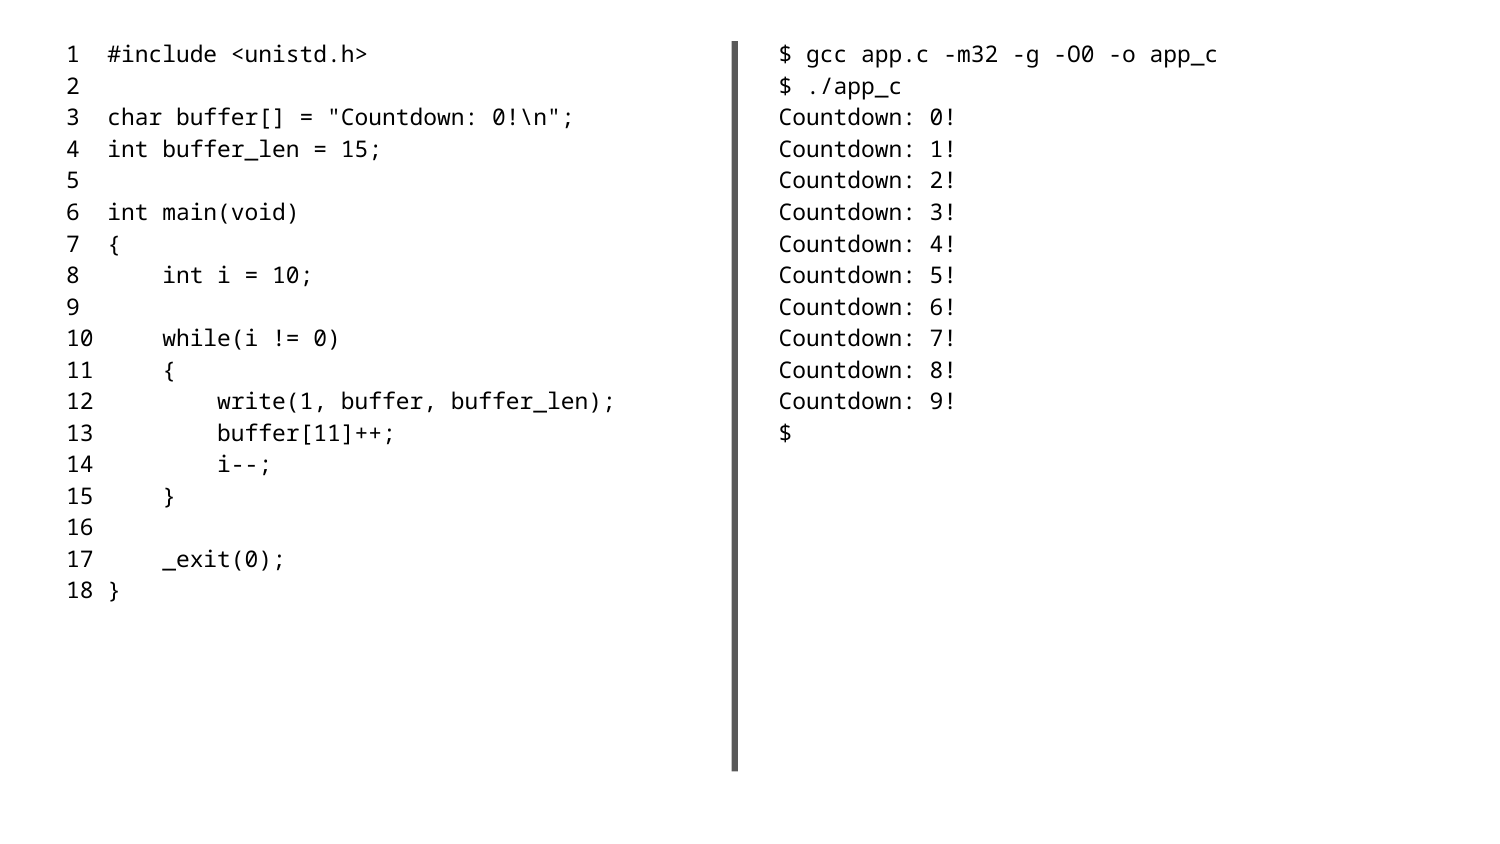

# 1 #include <unistd.h>
2
3 char buffer[] = "Countdown: 0!\n";
4 int buffer_len = 15;
5
6 int main(void)
7 {
8 int i = 10;
9
10 while(i != 0)
11 {
12 write(1, buffer, buffer_len);
13 buffer[11]++;
14 i--;
15 }
16
17 _exit(0);
18 }
$ gcc app.c -m32 -g -O0 -o app_c
$ ./app_c
Countdown: 0!
Countdown: 1!
Countdown: 2!
Countdown: 3!
Countdown: 4!
Countdown: 5!
Countdown: 6!
Countdown: 7!
Countdown: 8!
Countdown: 9!
$